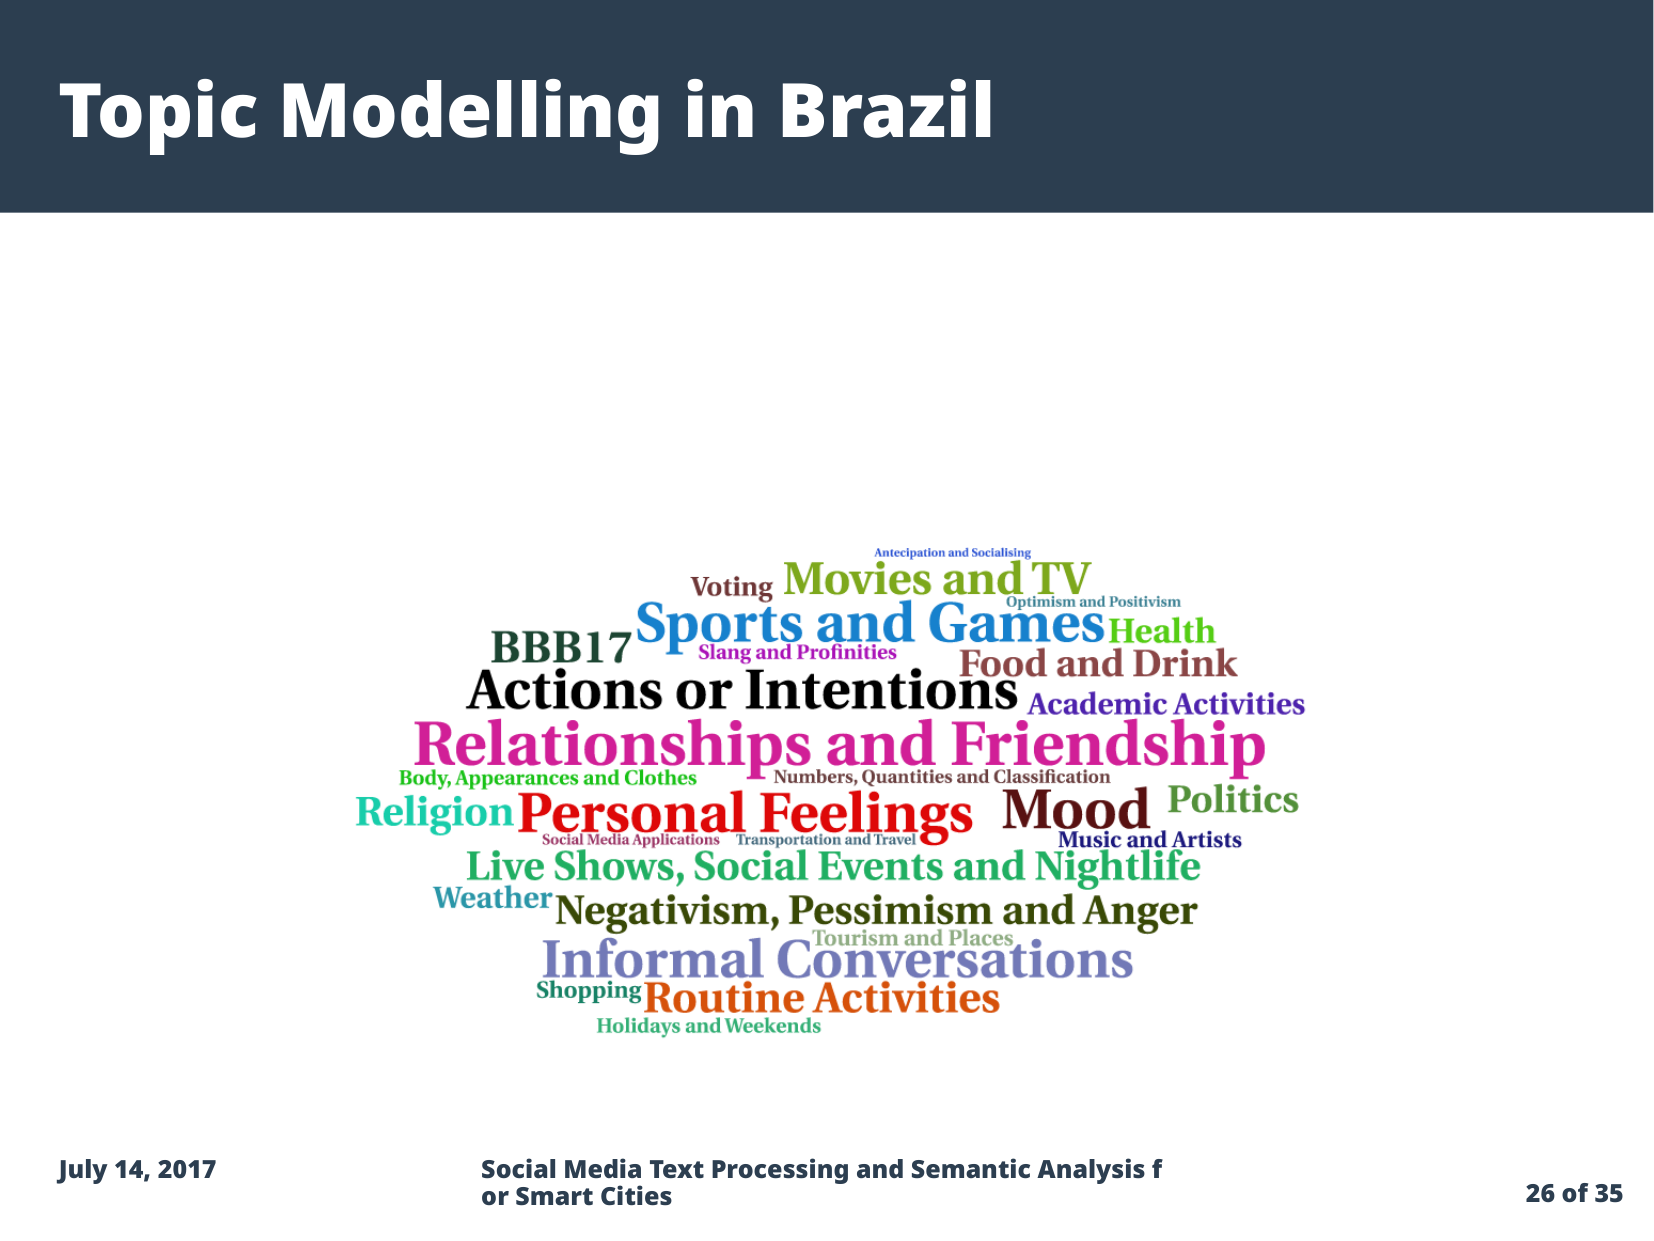

# Topic Modelling in Brazil
July 14, 2017
Social Media Text Processing and Semantic Analysis for Smart Cities
26